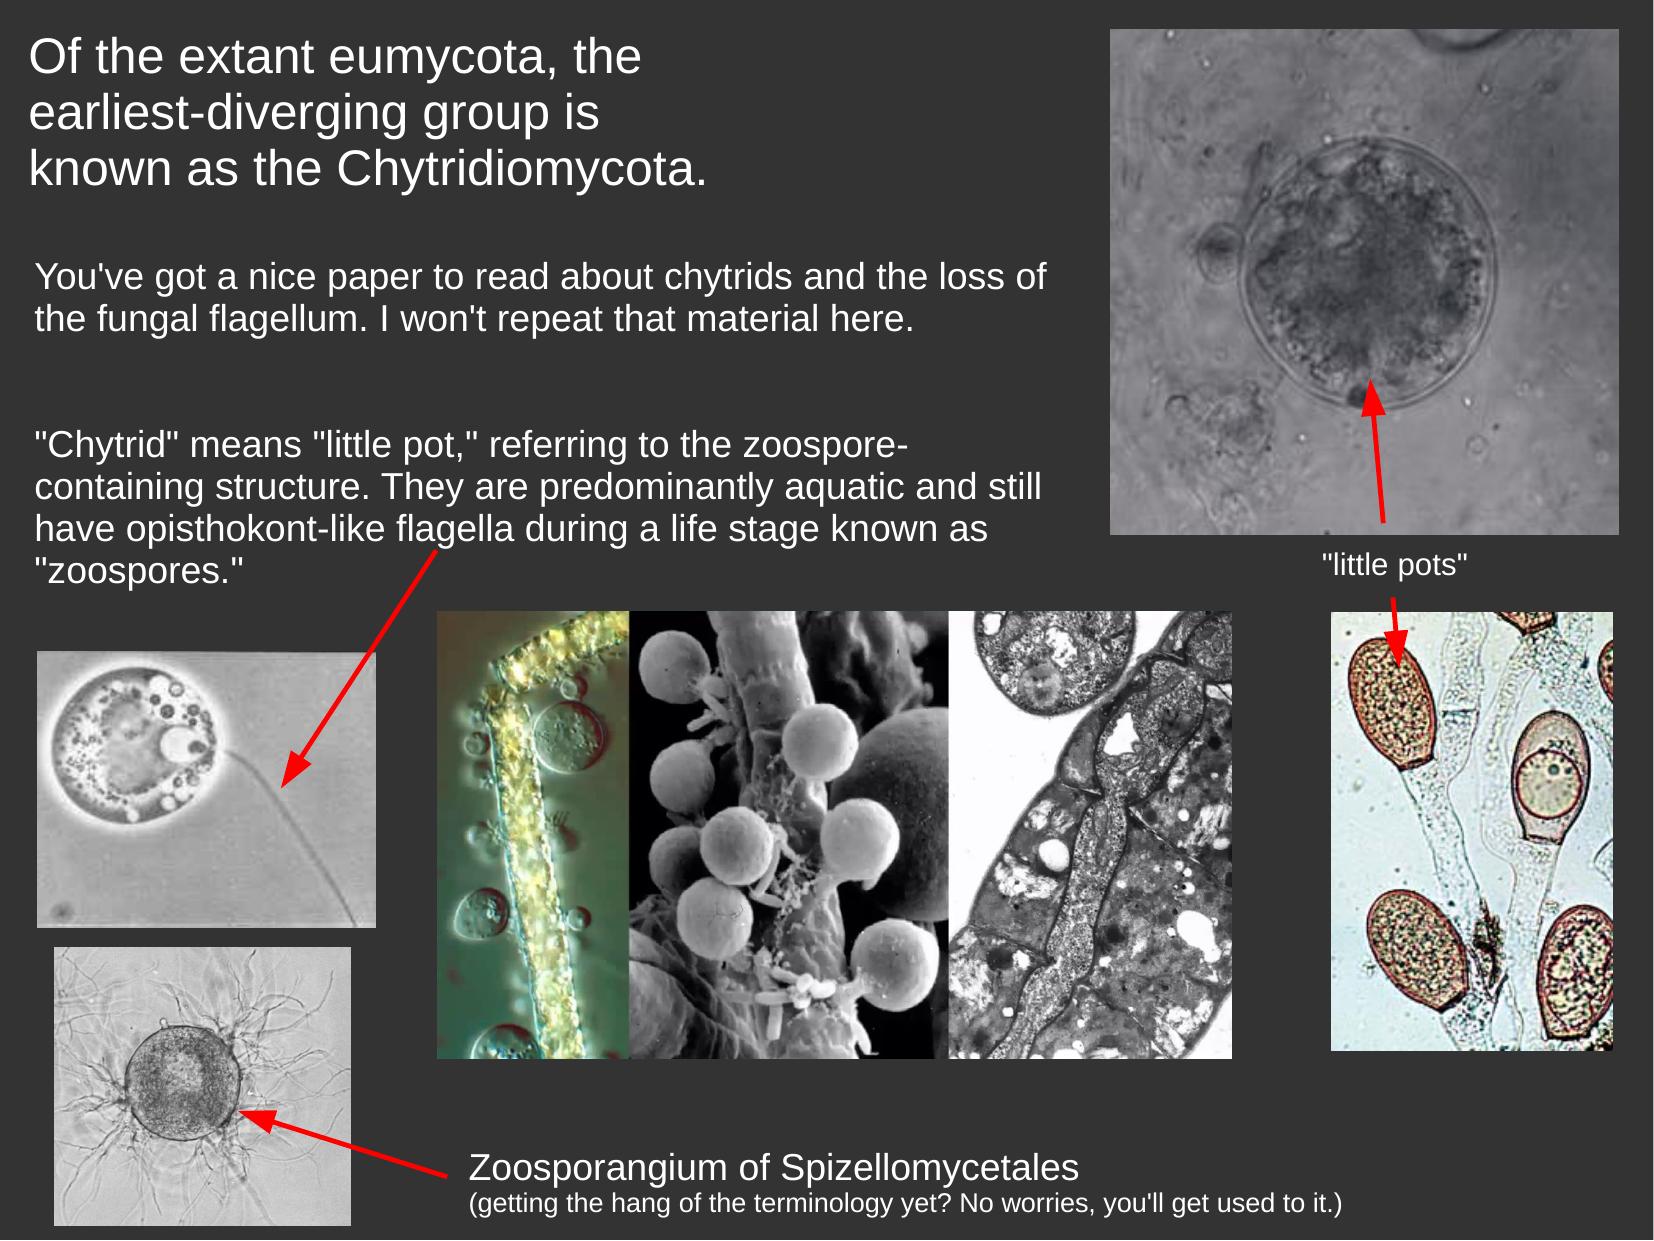

Of the extant eumycota, the earliest-diverging group is known as the Chytridiomycota.
You've got a nice paper to read about chytrids and the loss of the fungal flagellum. I won't repeat that material here.
"Chytrid" means "little pot," referring to the zoospore-containing structure. They are predominantly aquatic and still have opisthokont-like flagella during a life stage known as "zoospores."
"little pots"
Zoosporangium of Spizellomycetales
(getting the hang of the terminology yet? No worries, you'll get used to it.)